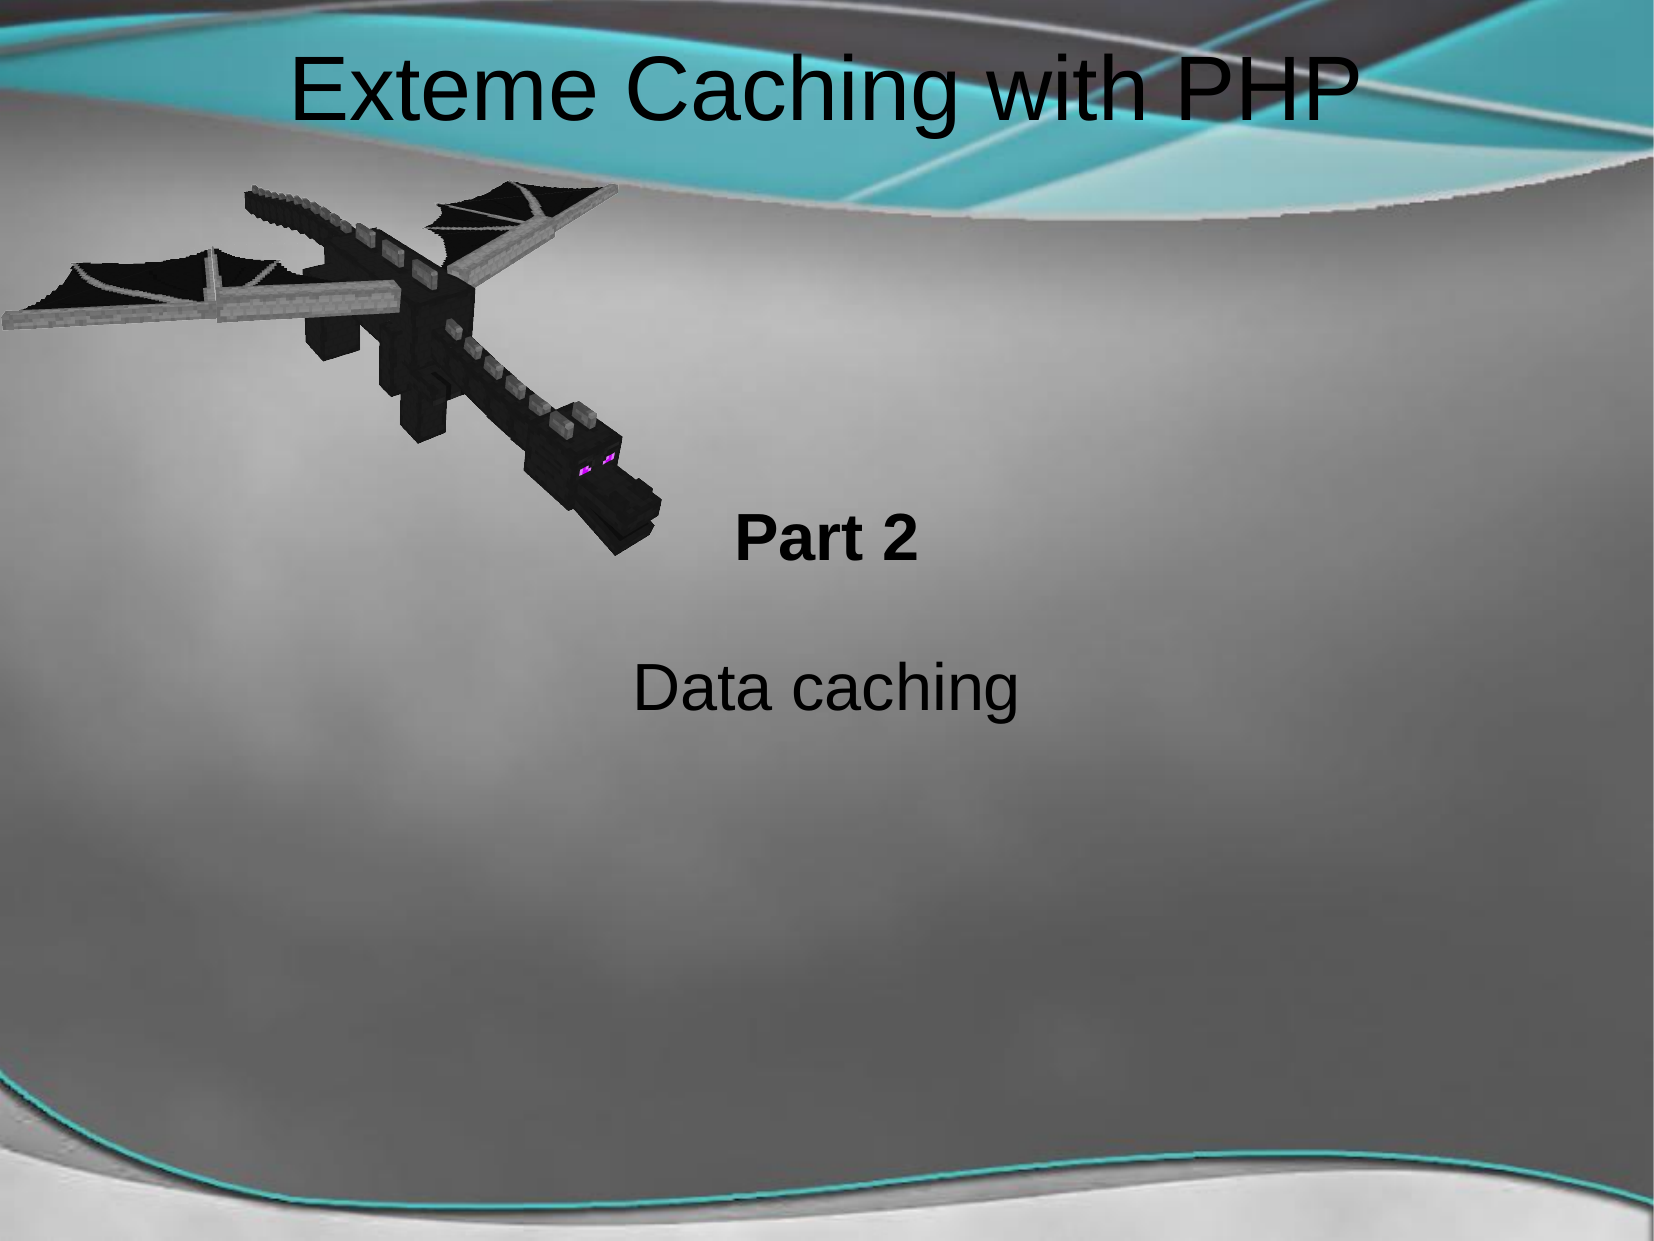

Exteme Caching with PHP
# Part 2
Data caching